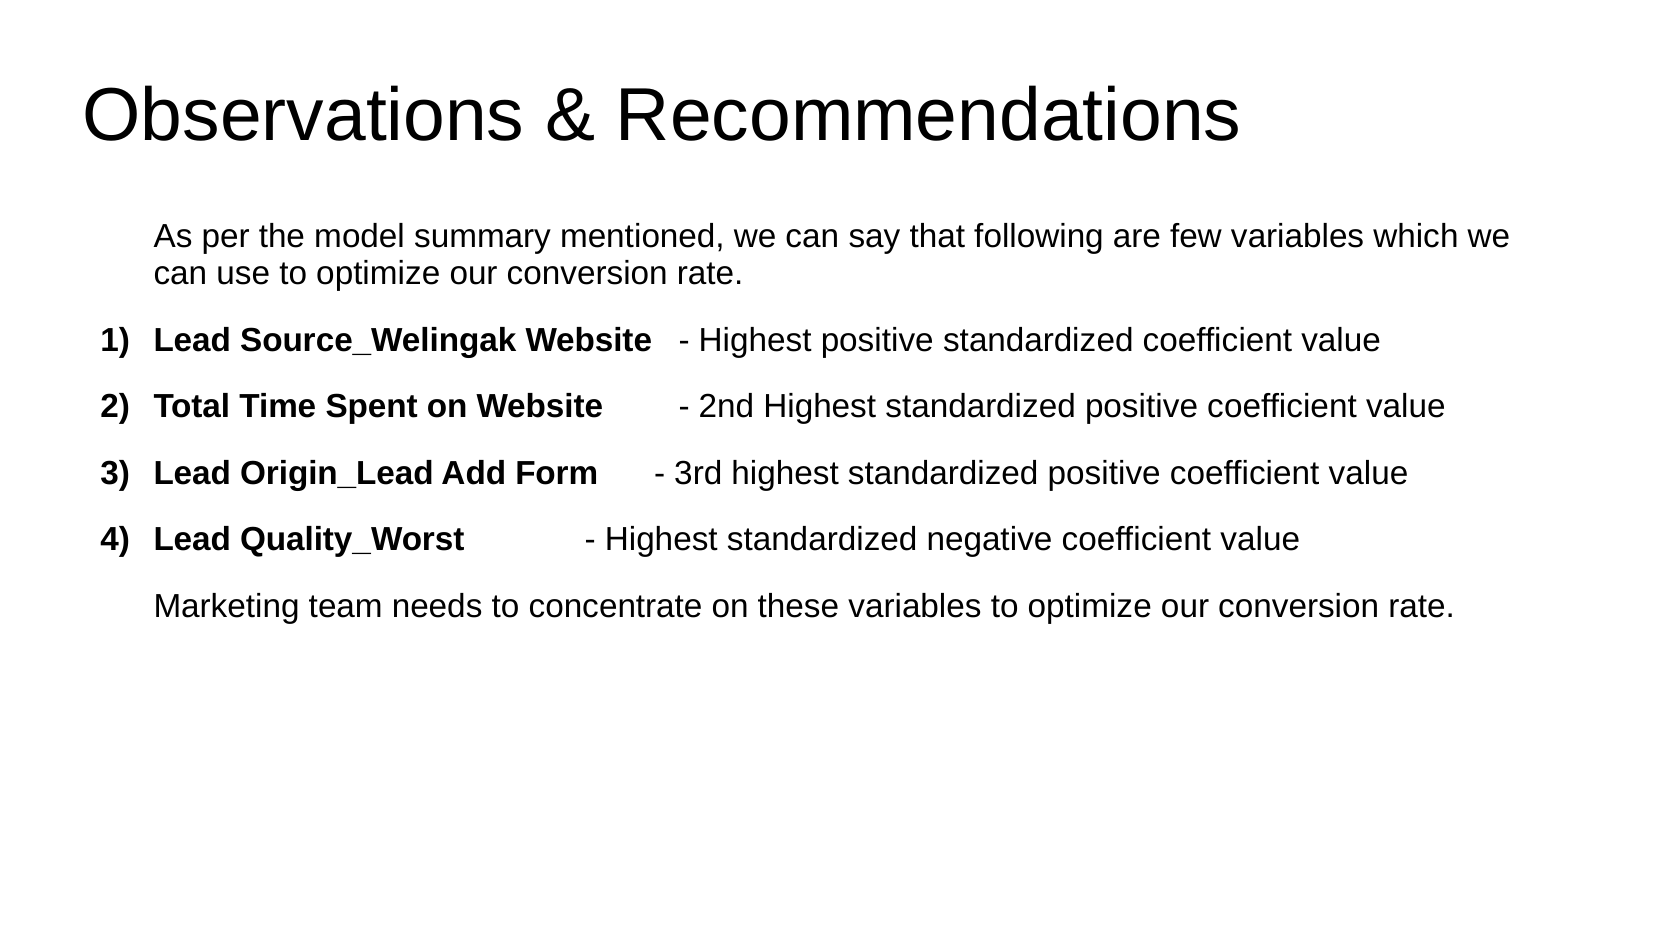

# Observations & Recommendations
As per the model summary mentioned, we can say that following are few variables which we can use to optimize our conversion rate.
Lead Source_Welingak Website	- Highest positive standardized coefficient value
Total Time Spent on Website	- 2nd Highest standardized positive coefficient value
Lead Origin_Lead Add Form - 3rd highest standardized positive coefficient value
Lead Quality_Worst - Highest standardized negative coefficient value
Marketing team needs to concentrate on these variables to optimize our conversion rate.